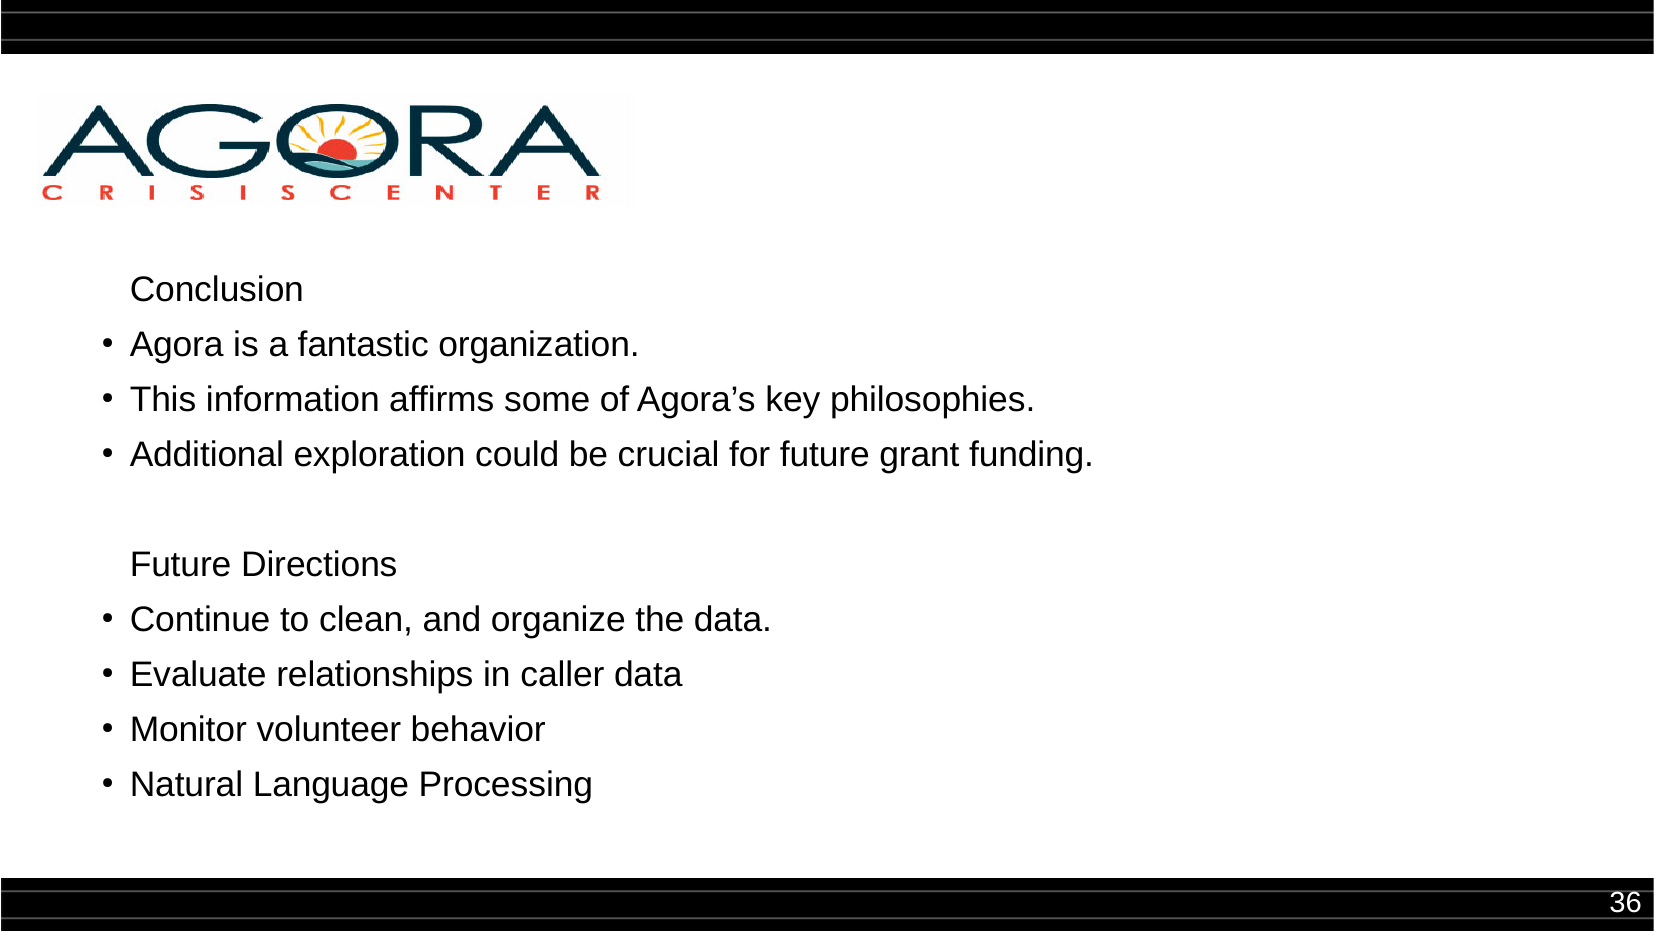

# Conclusion
Agora is a fantastic organization.
This information affirms some of Agora’s key philosophies.
Additional exploration could be crucial for future grant funding.
Future Directions
Continue to clean, and organize the data.
Evaluate relationships in caller data
Monitor volunteer behavior
Natural Language Processing